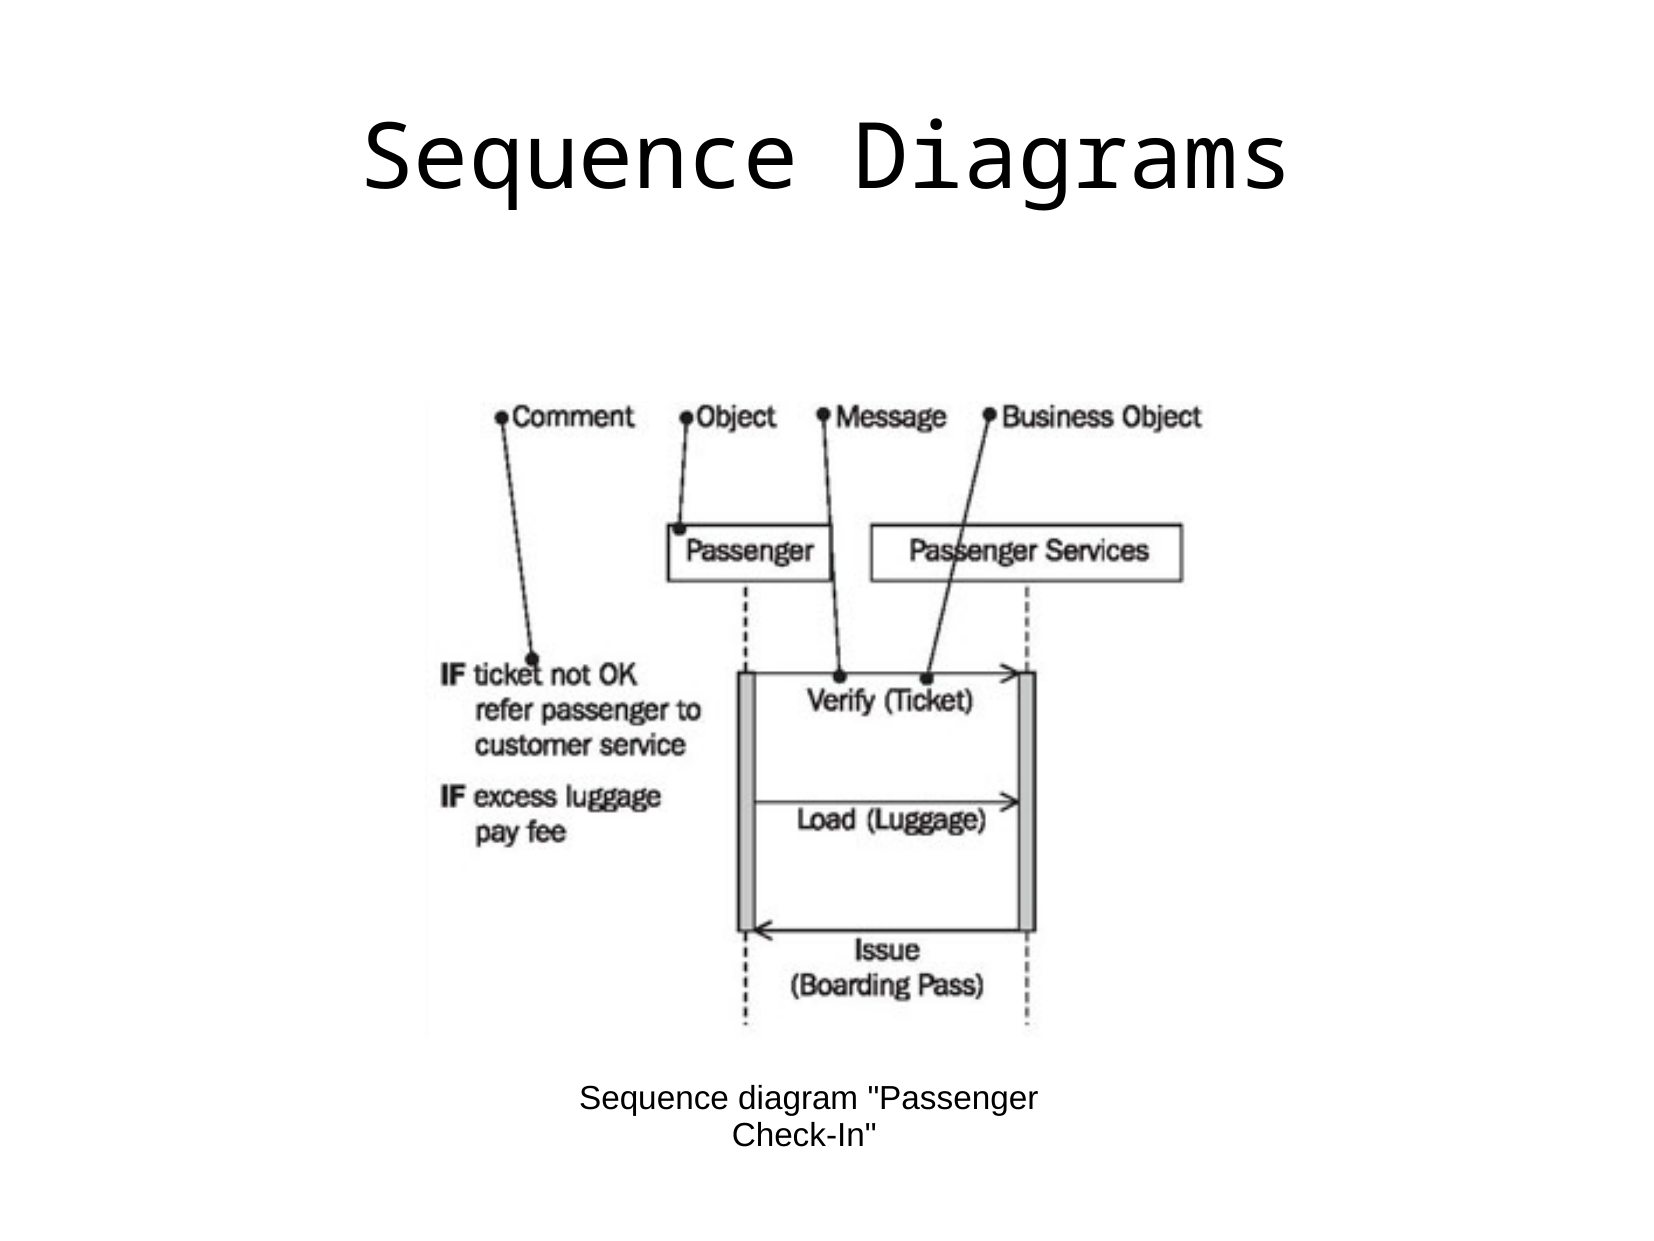

# Sequence Diagrams
Sequence diagram "Passenger Check-In"